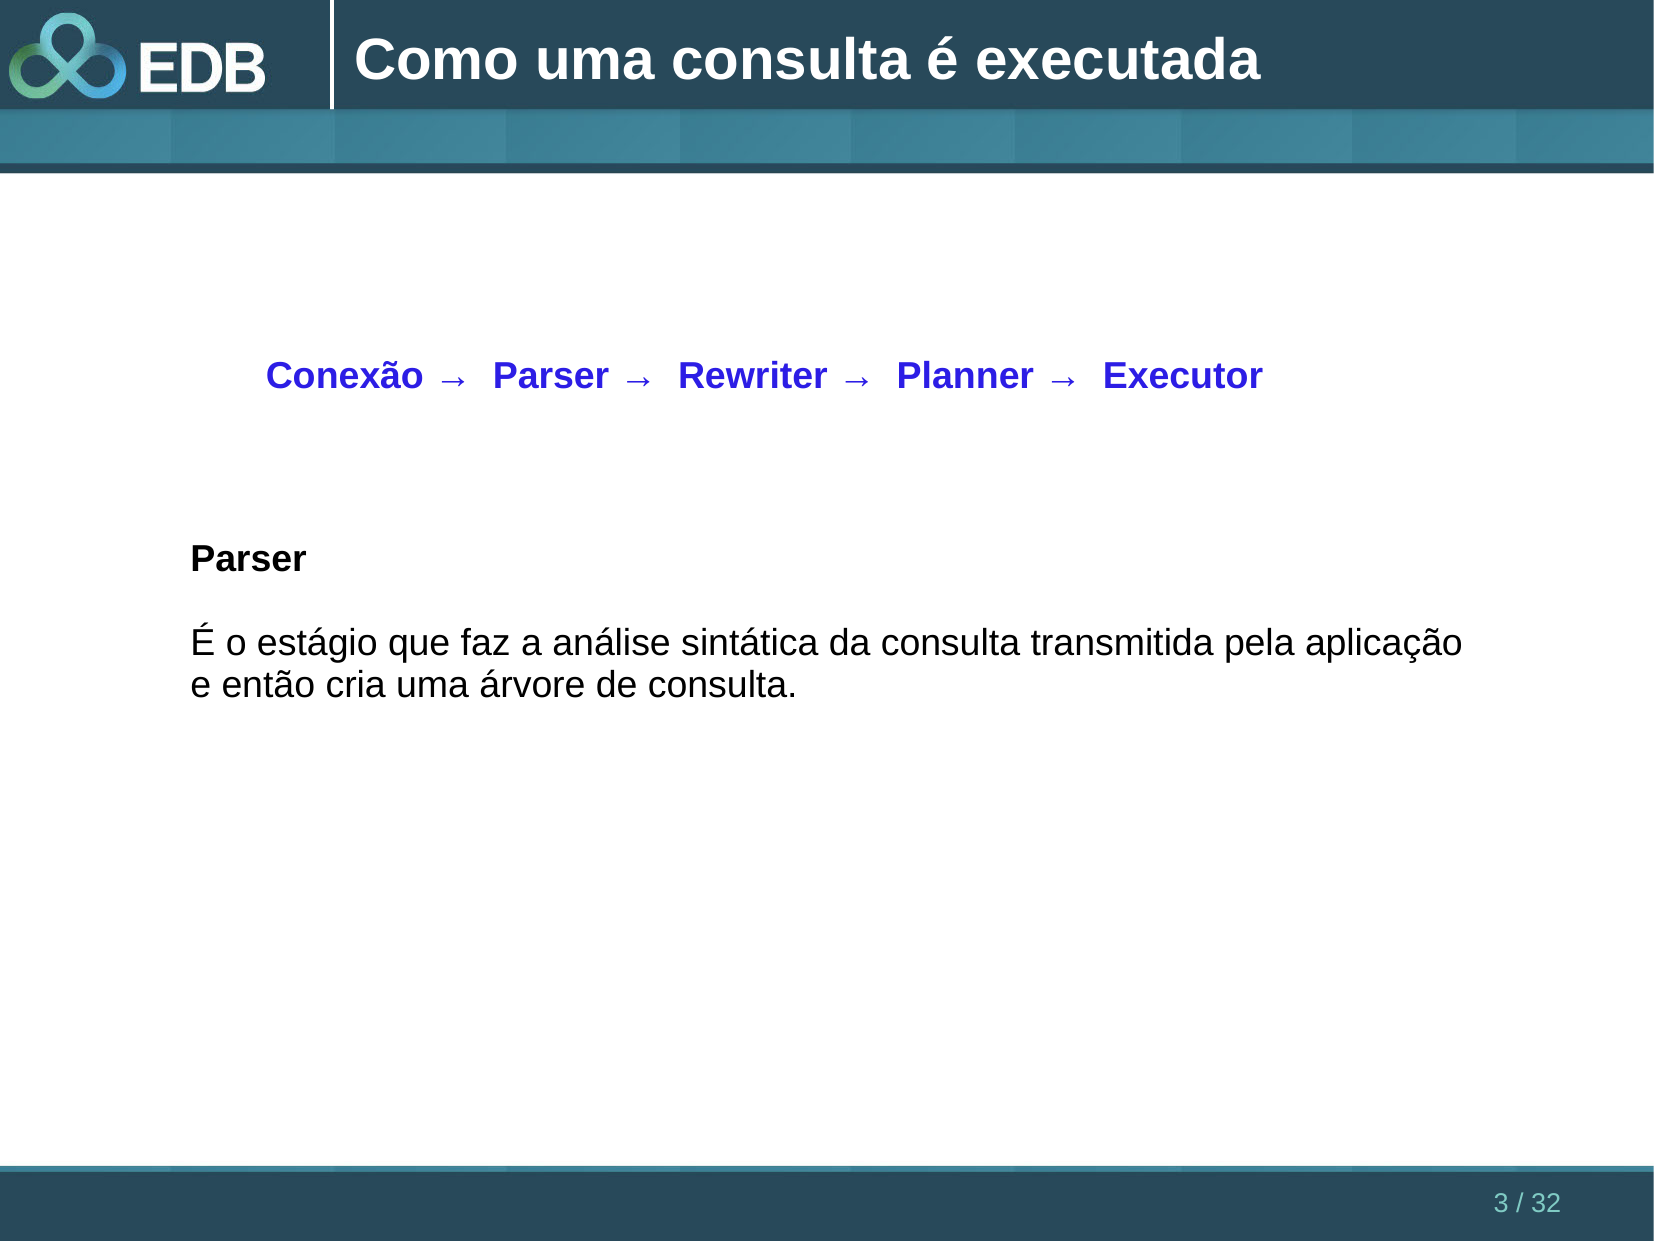

# Como uma consulta é executada
Conexão → Parser → Rewriter → Planner → Executor
Parser
É o estágio que faz a análise sintática da consulta transmitida pela aplicação
e então cria uma árvore de consulta.